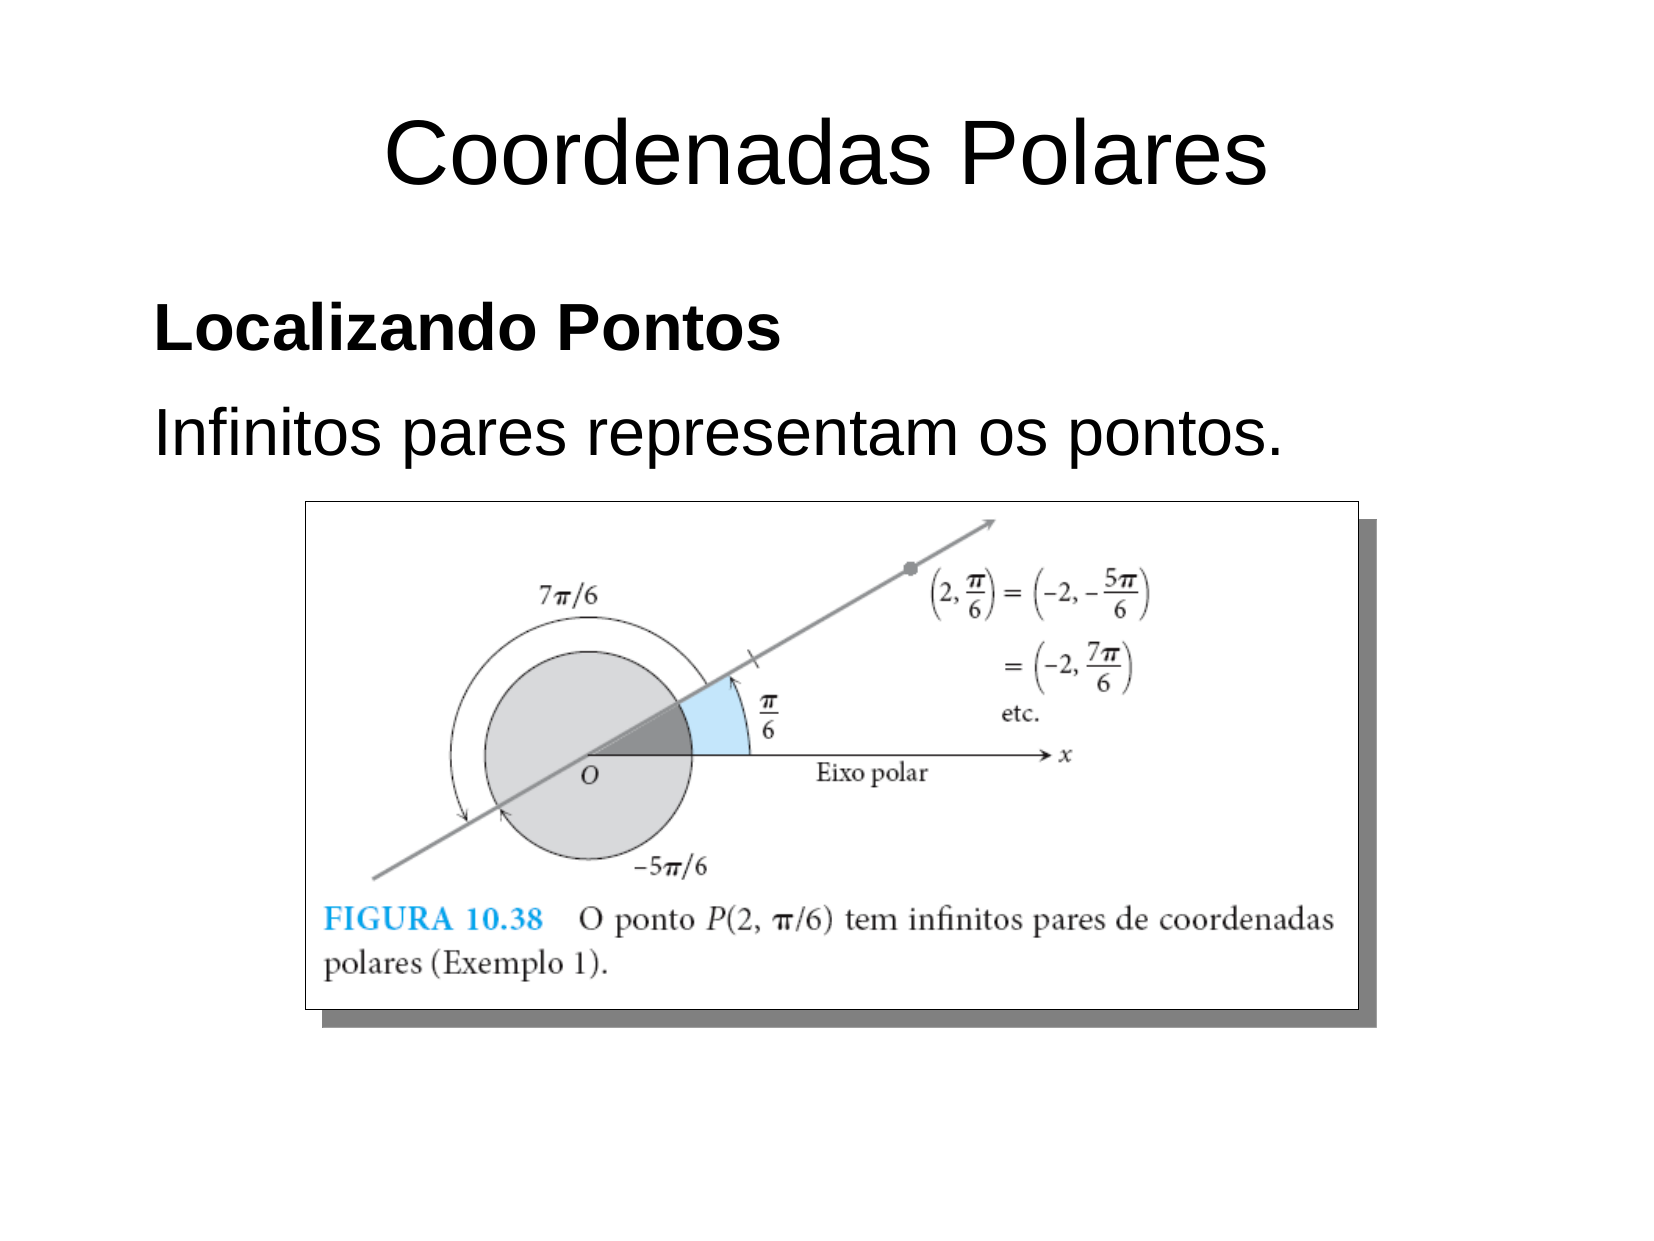

# Coordenadas Polares
Localizando Pontos
Infinitos pares representam os pontos.